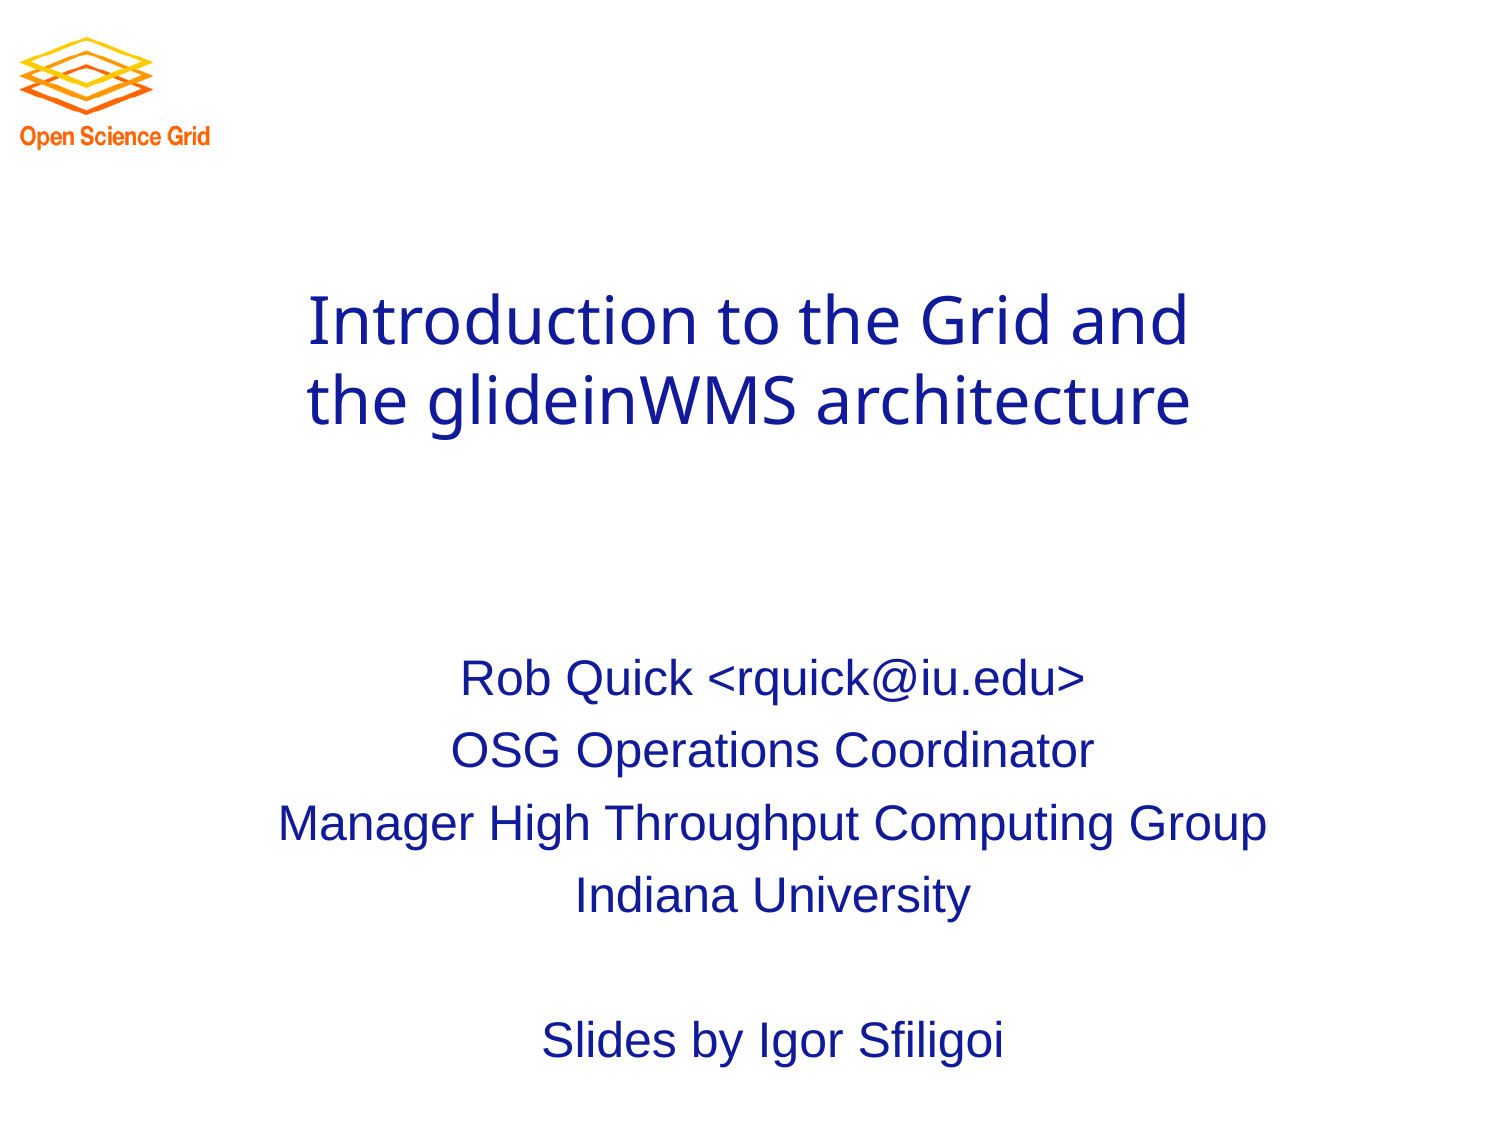

# Introduction to the Grid and the glideinWMS architecture
Rob Quick <rquick@iu.edu>
OSG Operations Coordinator
Manager High Throughput Computing Group
Indiana University
Slides by Igor Sfiligoi